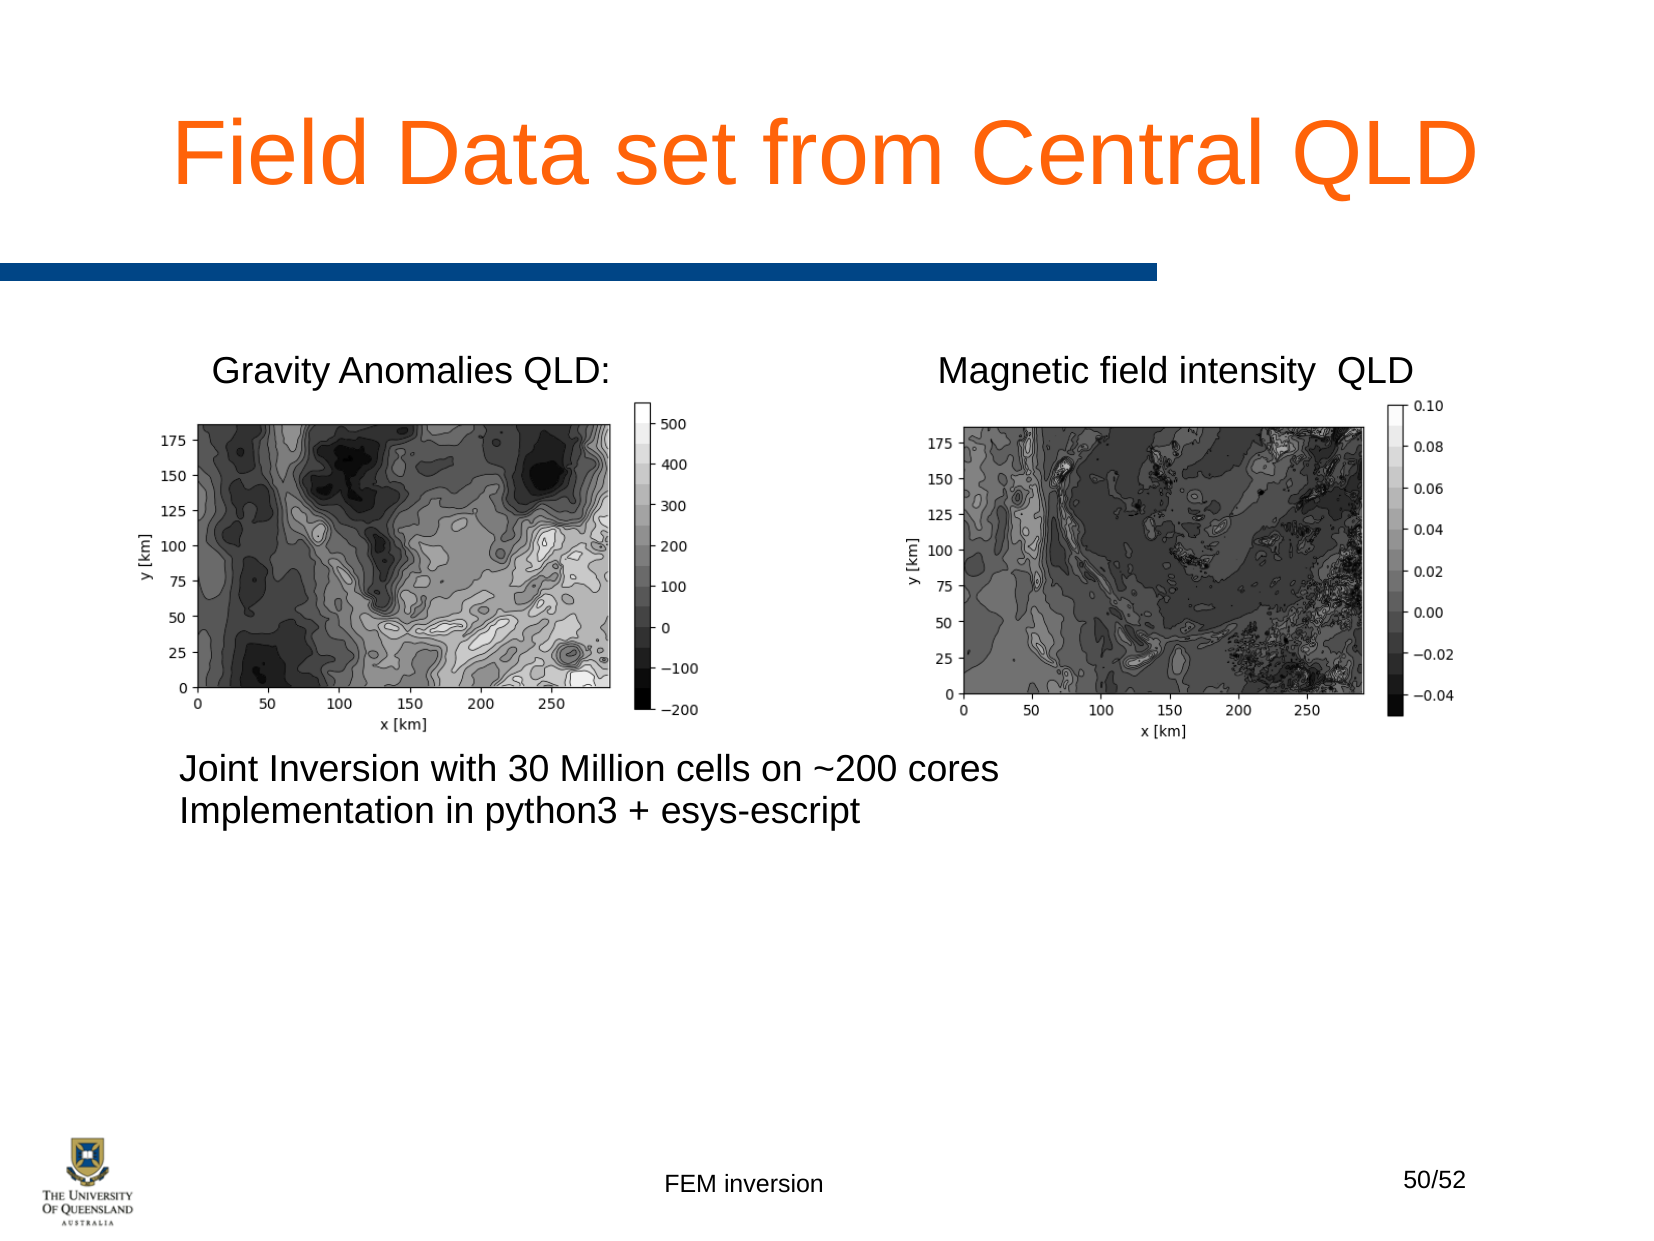

# Field Data set from Central QLD
Gravity Anomalies QLD:
Magnetic field intensity QLD
Joint Inversion with 30 Million cells on ~200 cores
Implementation in python3 + esys-escript